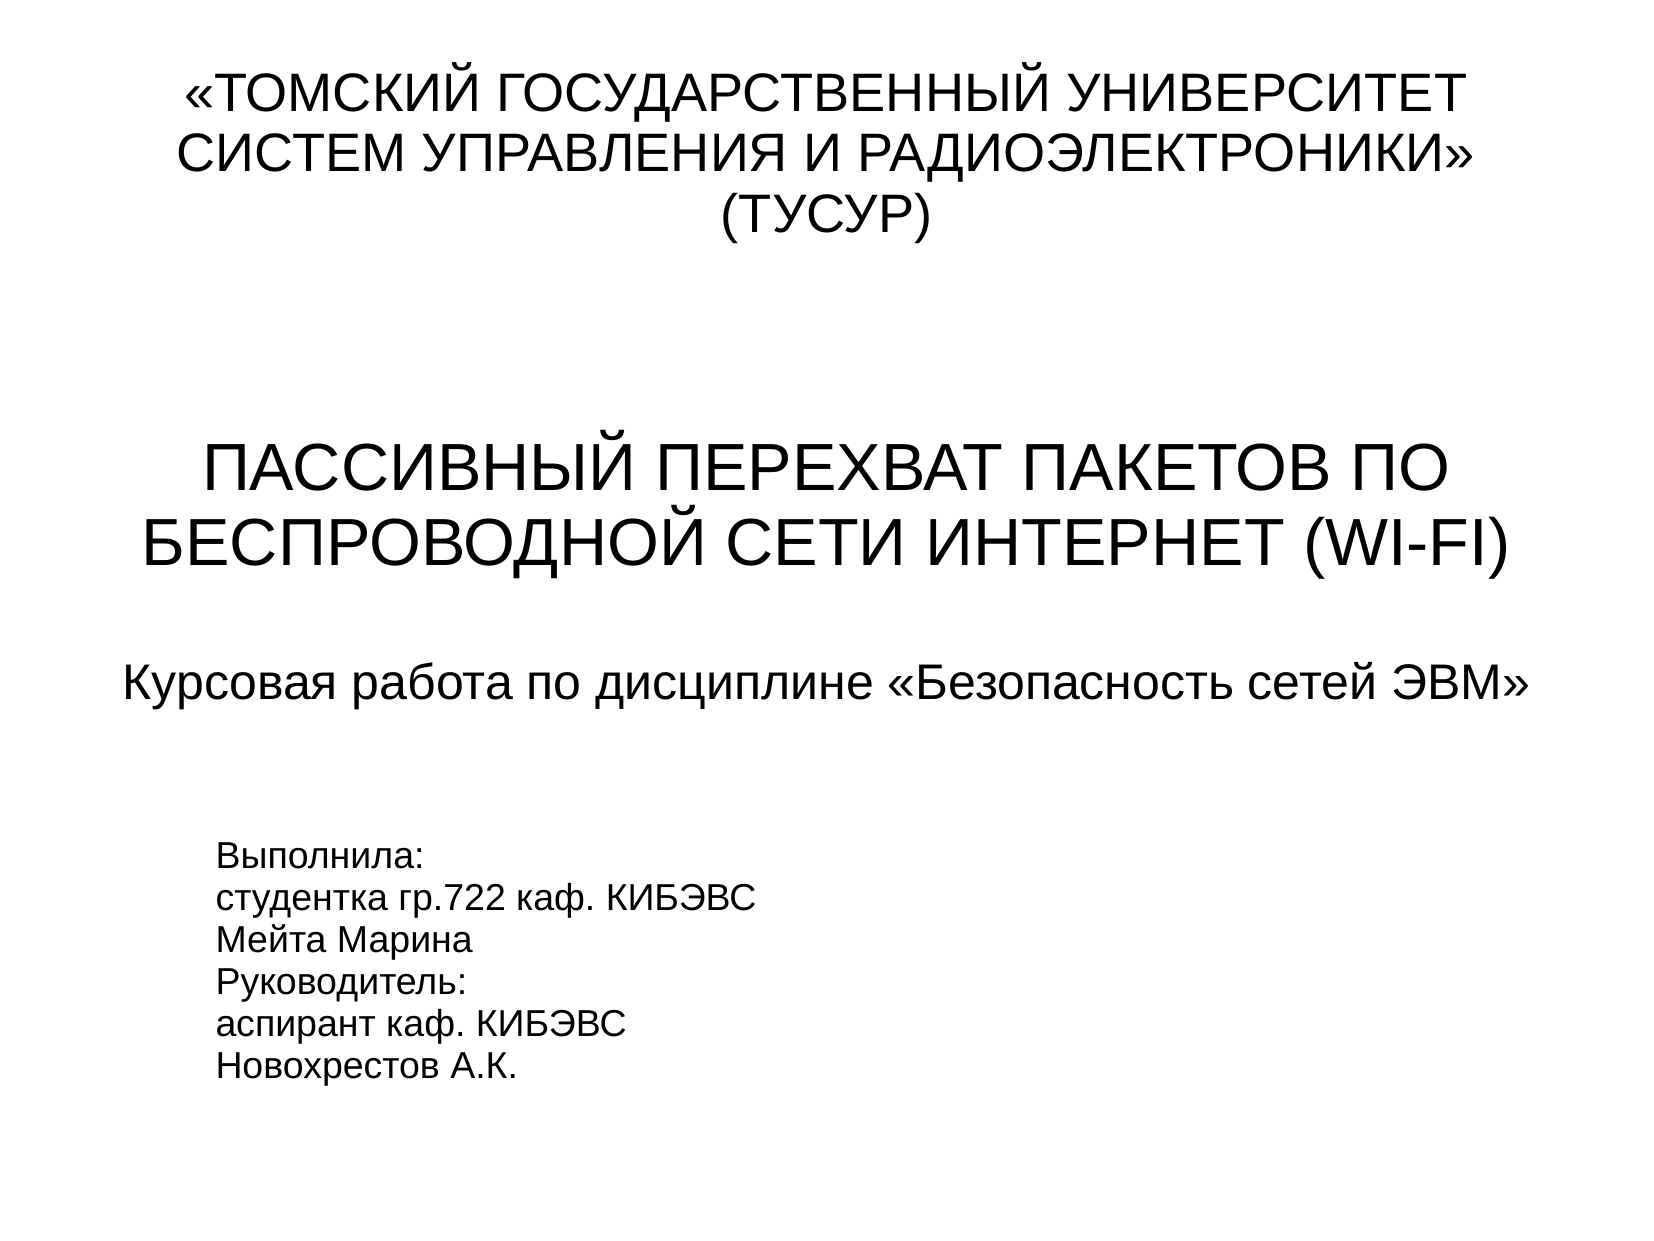

# «ТОМСКИЙ ГОСУДАРСТВЕННЫЙ УНИВЕРСИТЕТ СИСТЕМ УПРАВЛЕНИЯ И РАДИОЭЛЕКТРОНИКИ» (ТУСУР)
ПАССИВНЫЙ ПЕРЕХВАТ ПАКЕТОВ ПО БЕСПРОВОДНОЙ СЕТИ ИНТЕРНЕТ (WI-FI)
Курсовая работа по дисциплине «Безопасность сетей ЭВМ»
Выполнила:
студентка гр.722 каф. КИБЭВС
Мейта Марина
Руководитель:
аспирант каф. КИБЭВС
Новохрестов А.К.